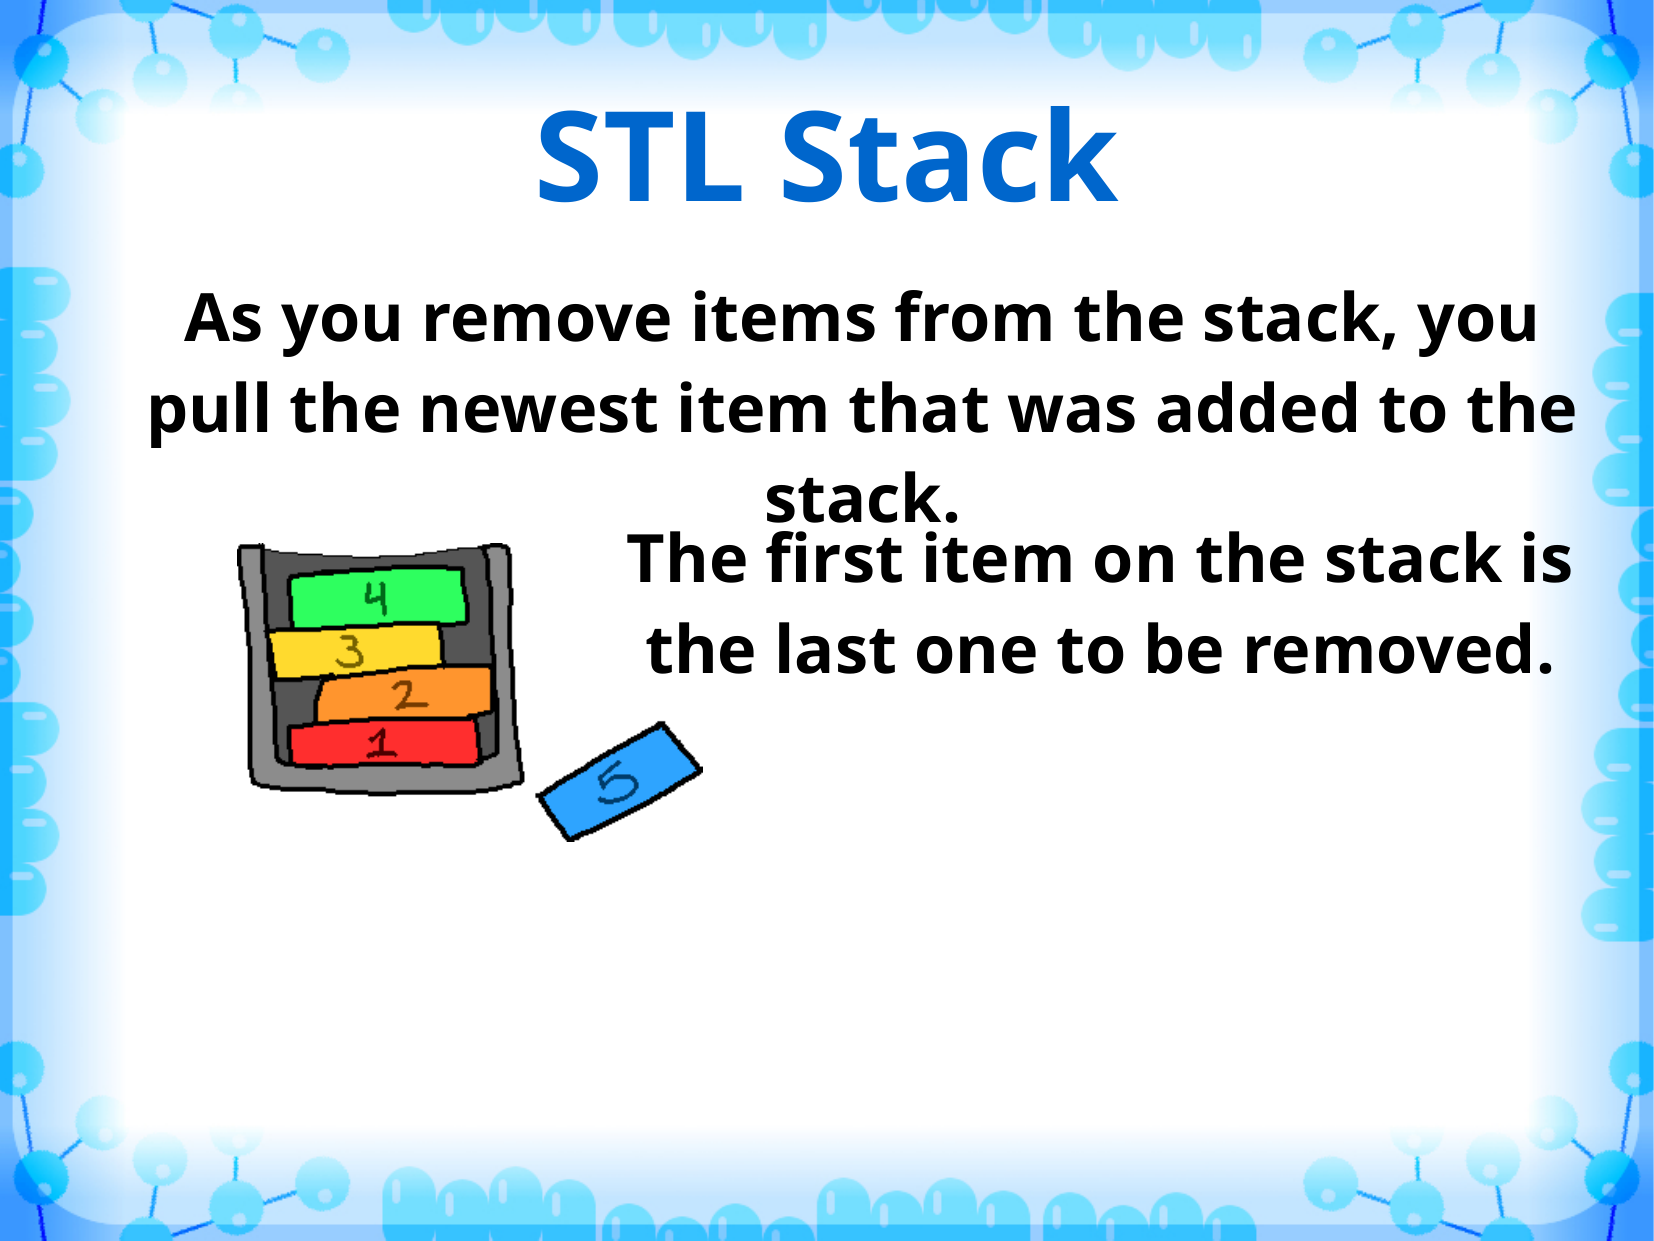

# STL Stack
As you remove items from the stack, you pull the newest item that was added to the stack.
The first item on the stack is the last one to be removed.